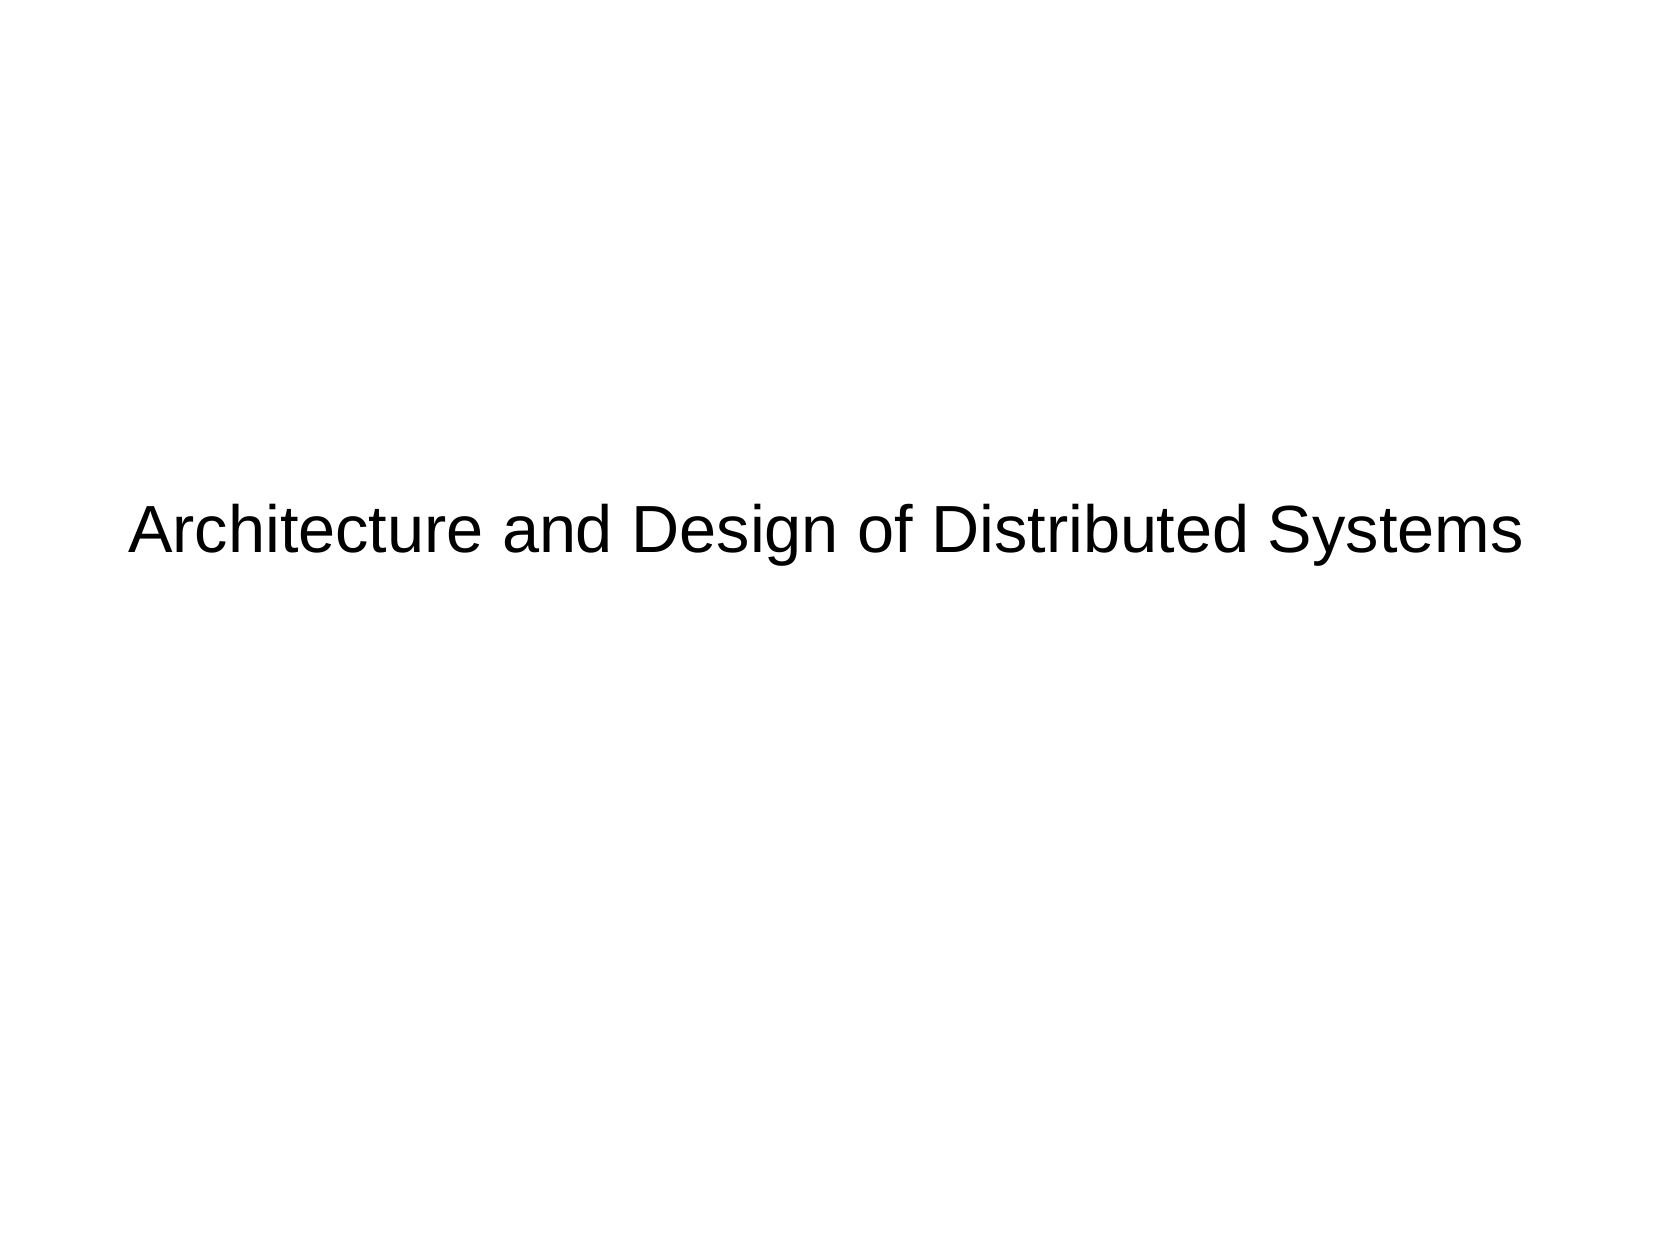

# Architecture and Design of Distributed Systems